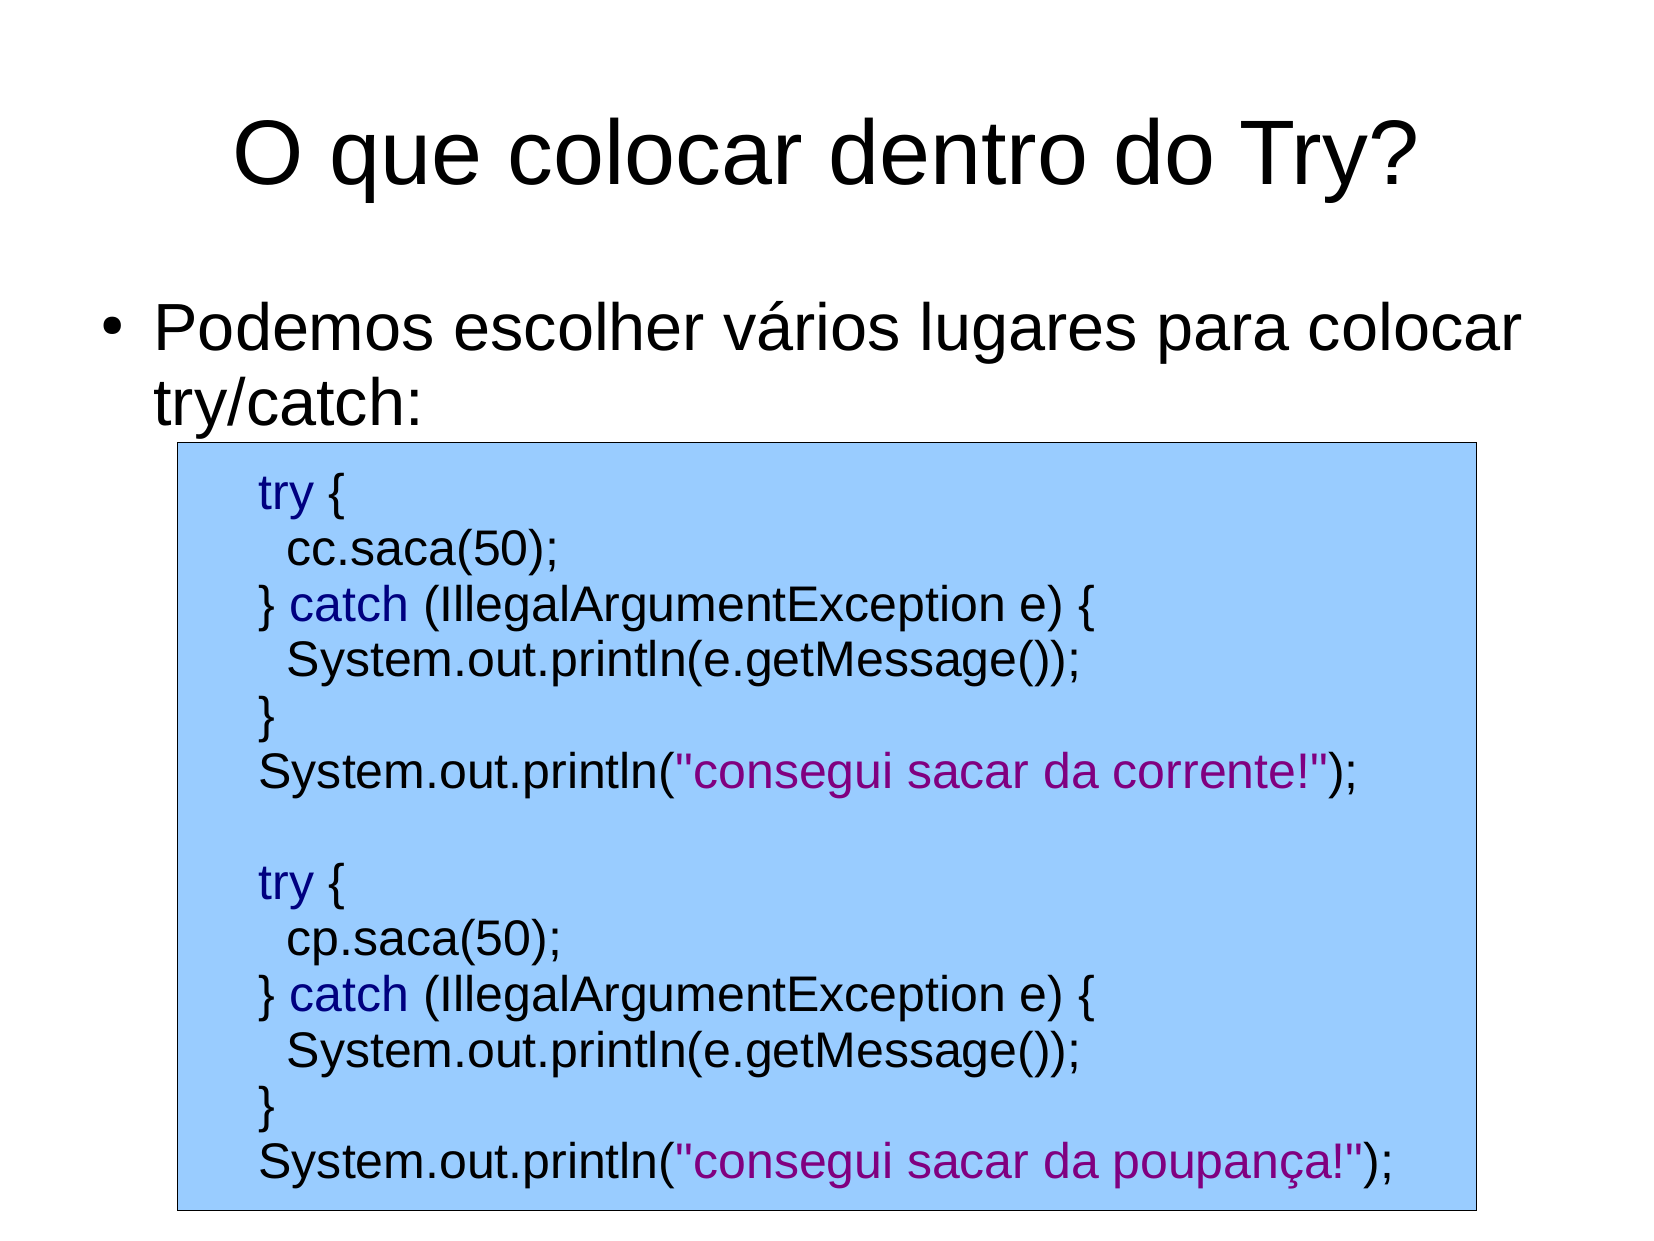

# O que colocar dentro do Try?
Podemos escolher vários lugares para colocar try/catch:
try {
 cc.saca(50);
} catch (IllegalArgumentException e) {
 System.out.println(e.getMessage());
}
System.out.println("consegui sacar da corrente!");
try {
 cp.saca(50);
} catch (IllegalArgumentException e) {
 System.out.println(e.getMessage());
}
System.out.println("consegui sacar da poupança!");